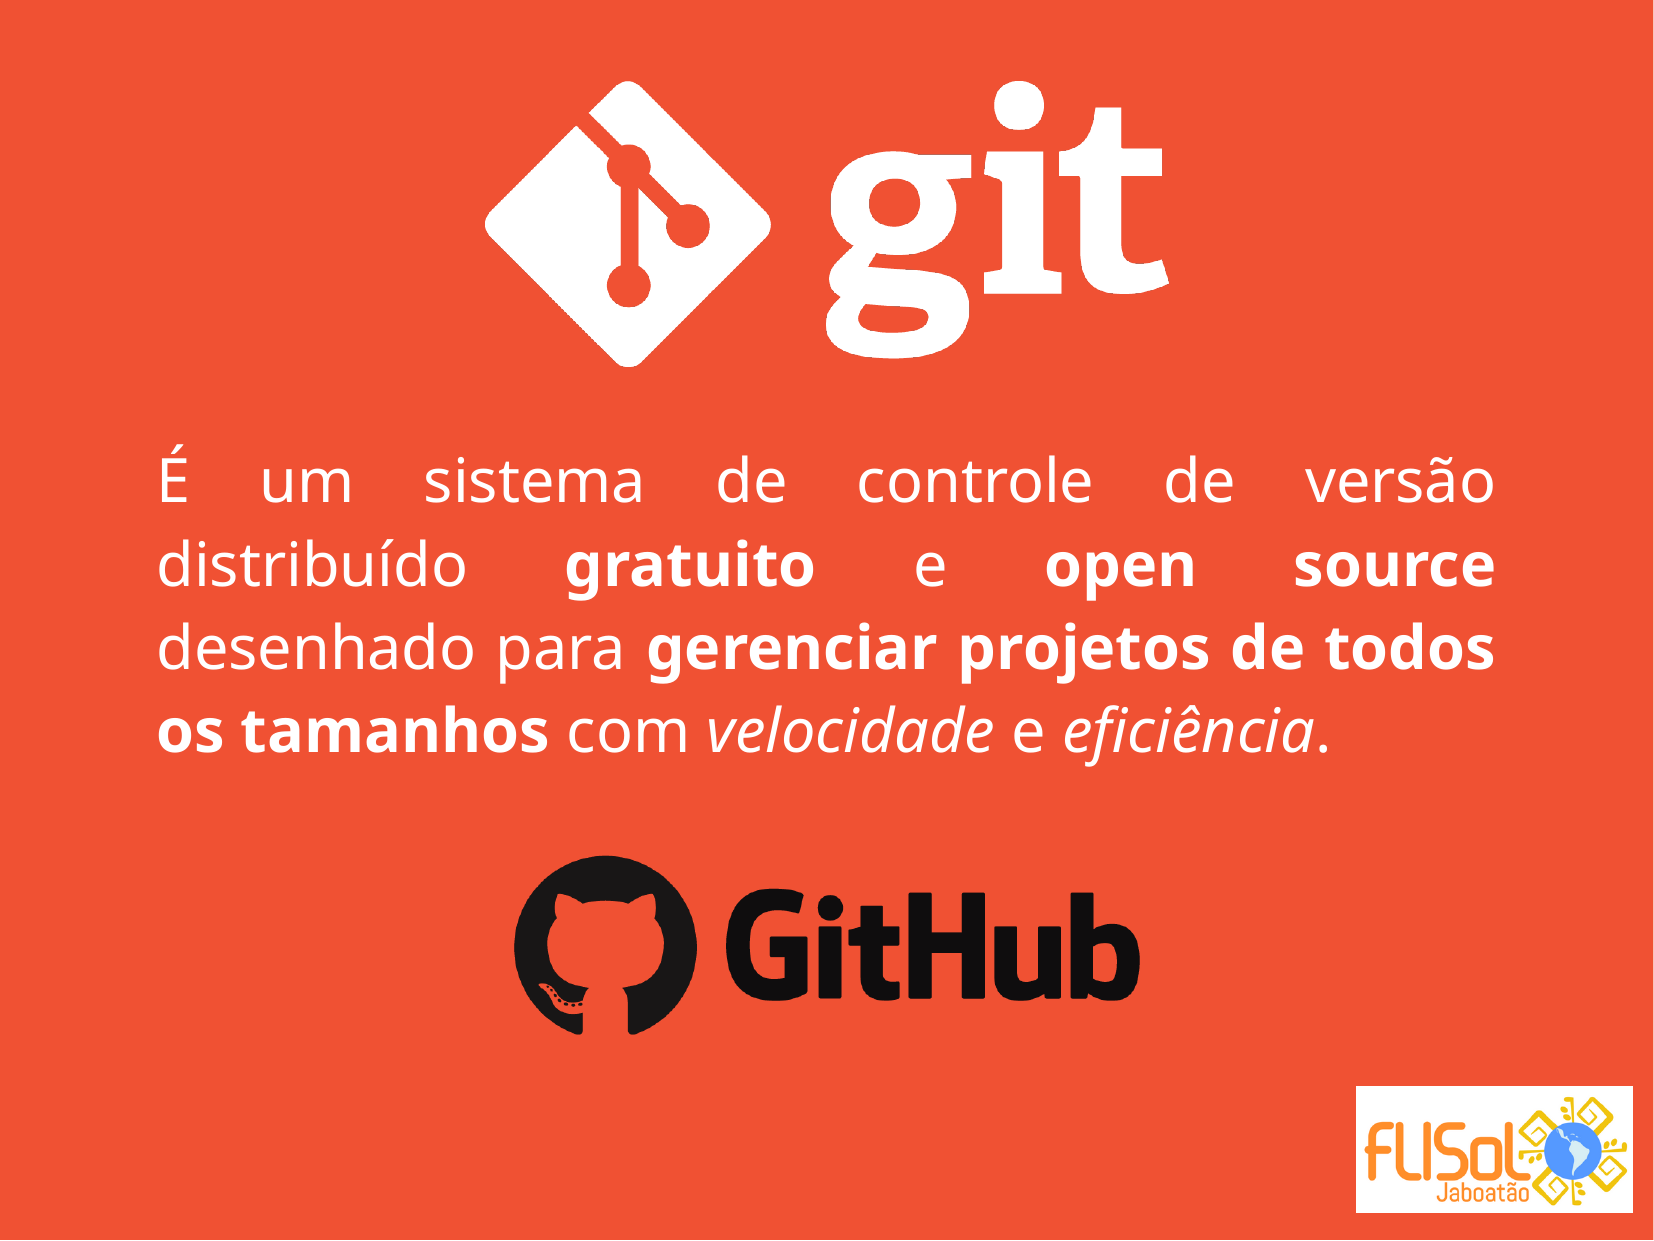

# É um sistema de controle de versão distribuído gratuito e open source desenhado para gerenciar projetos de todos os tamanhos com velocidade e eficiência.